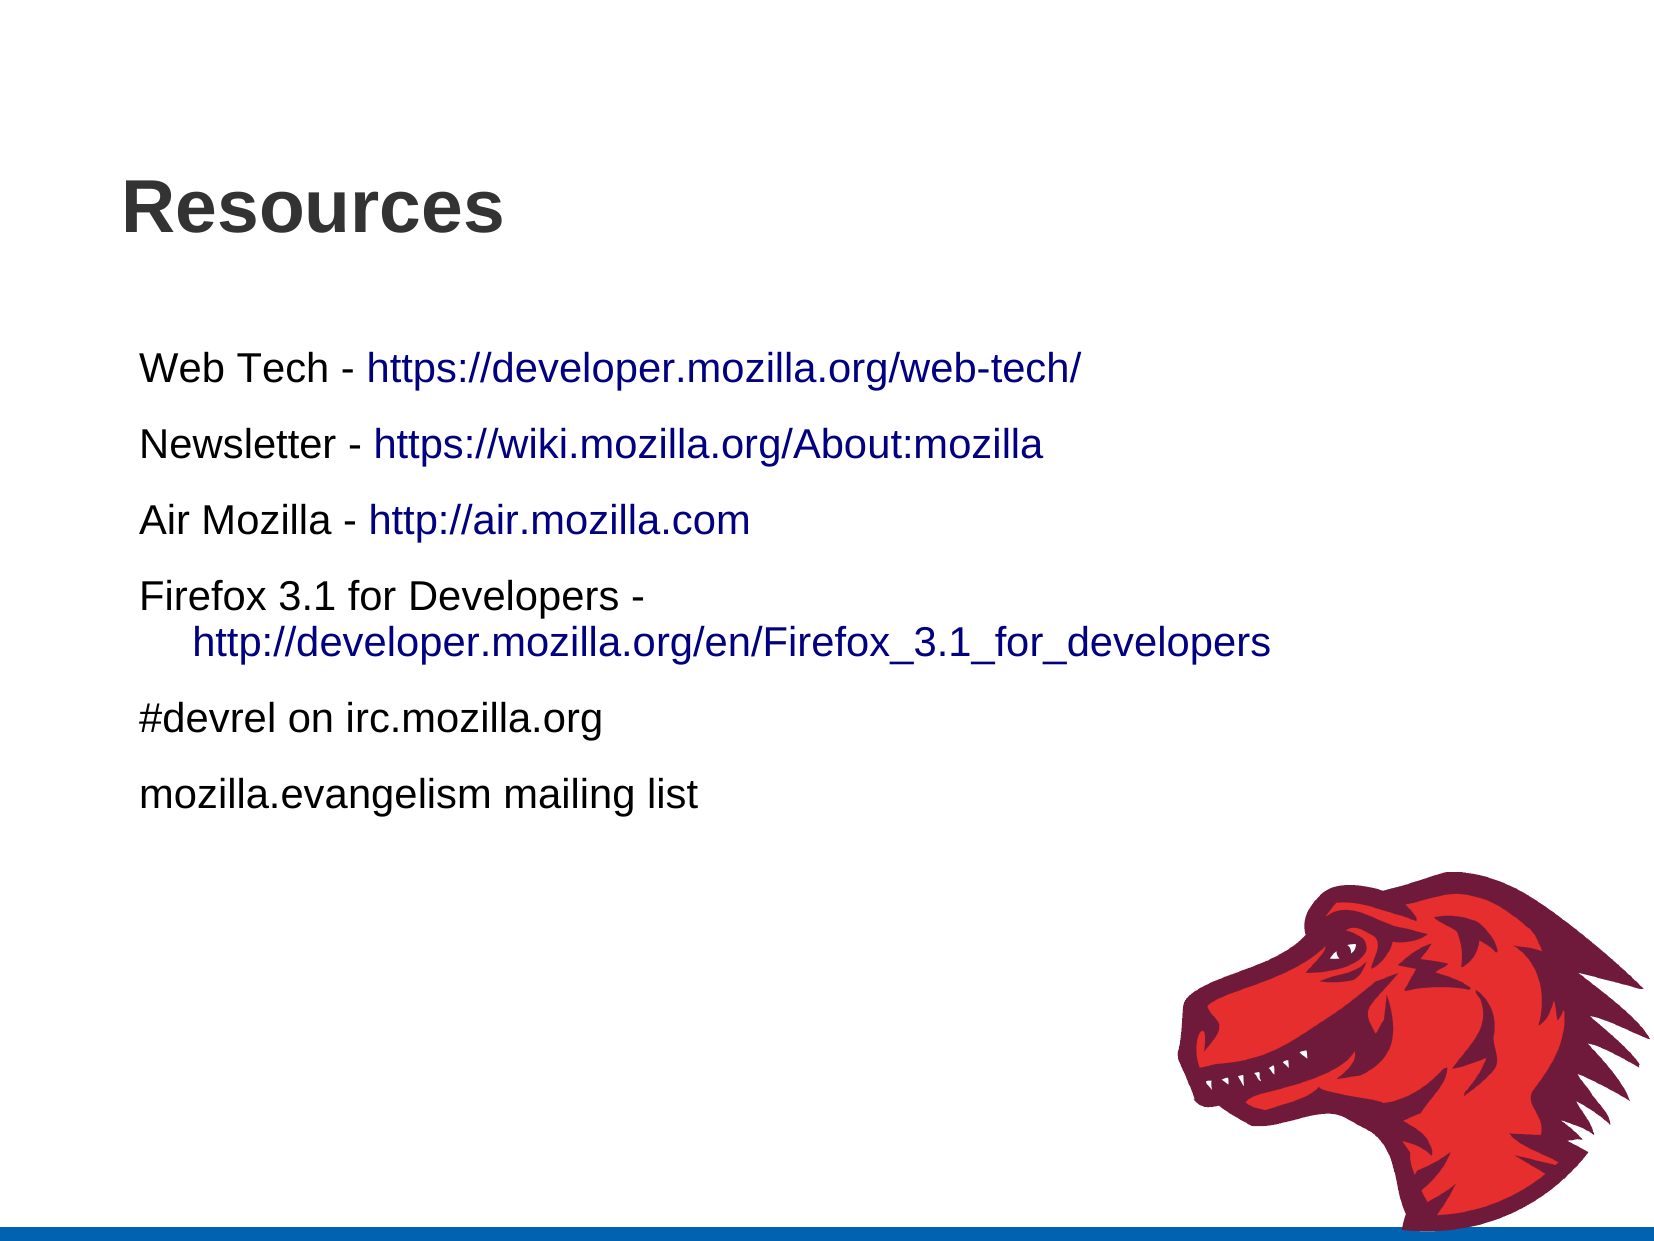

# Resources
Web Tech - https://developer.mozilla.org/web-tech/
Newsletter - https://wiki.mozilla.org/About:mozilla
Air Mozilla - http://air.mozilla.com
Firefox 3.1 for Developers - http://developer.mozilla.org/en/Firefox_3.1_for_developers
#devrel on irc.mozilla.org
mozilla.evangelism mailing list